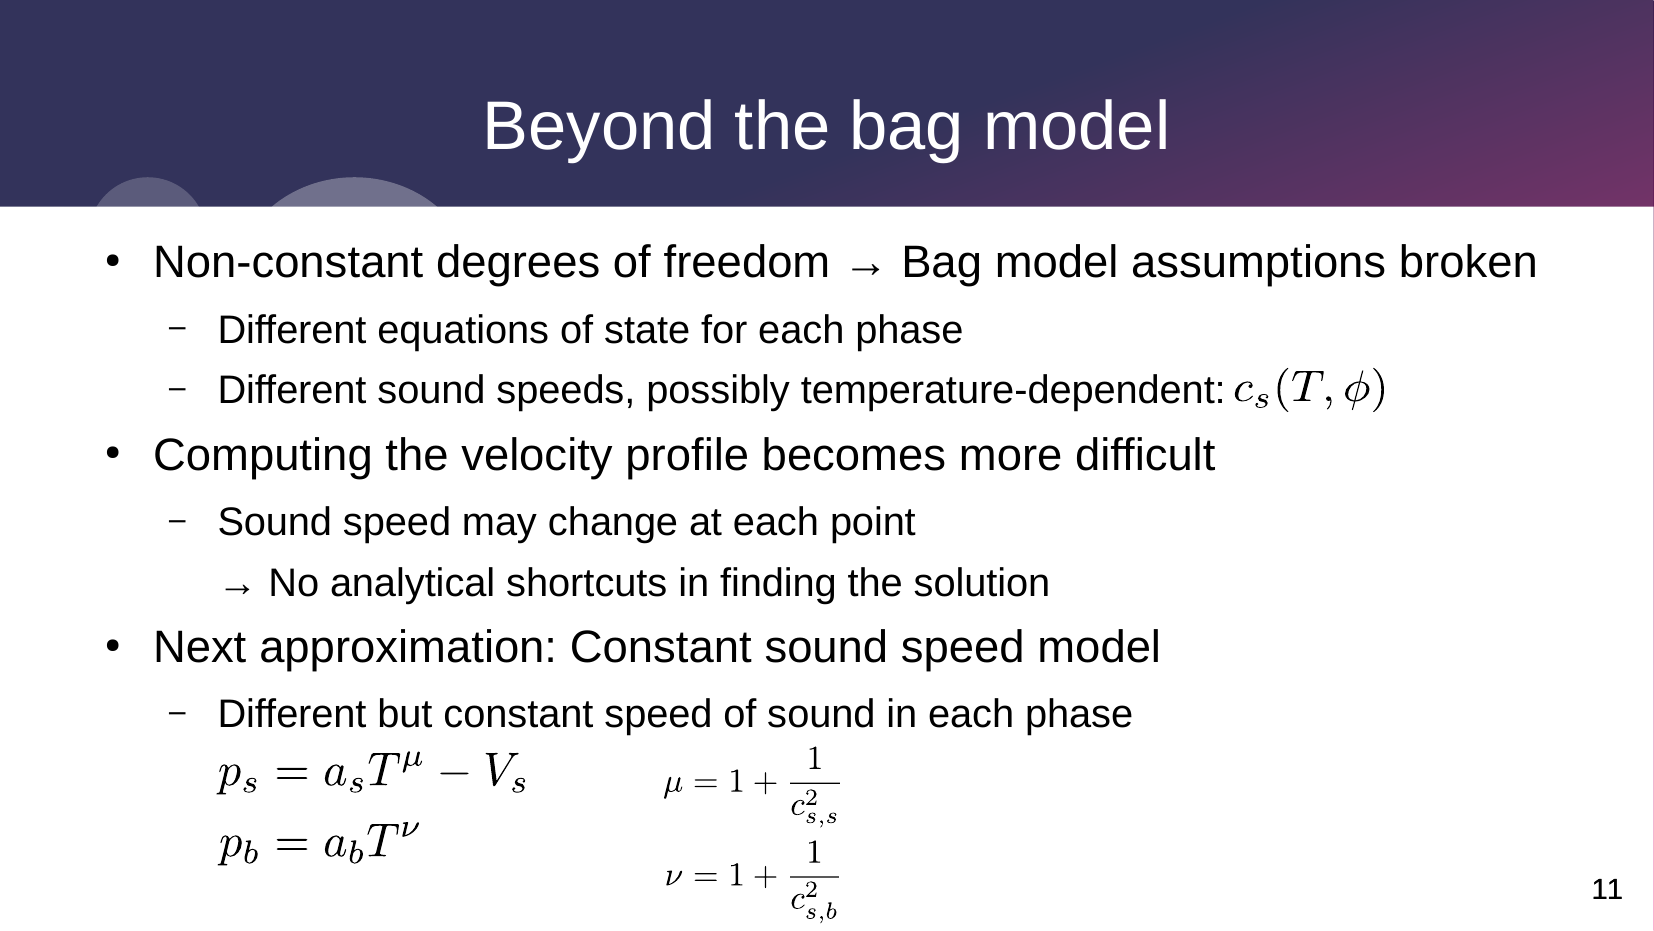

# Beyond the bag model
Non-constant degrees of freedom → Bag model assumptions broken
Different equations of state for each phase
Different sound speeds, possibly temperature-dependent:
Computing the velocity profile becomes more difficult
Sound speed may change at each point
→ No analytical shortcuts in finding the solution
Next approximation: Constant sound speed model
Different but constant speed of sound in each phase
11